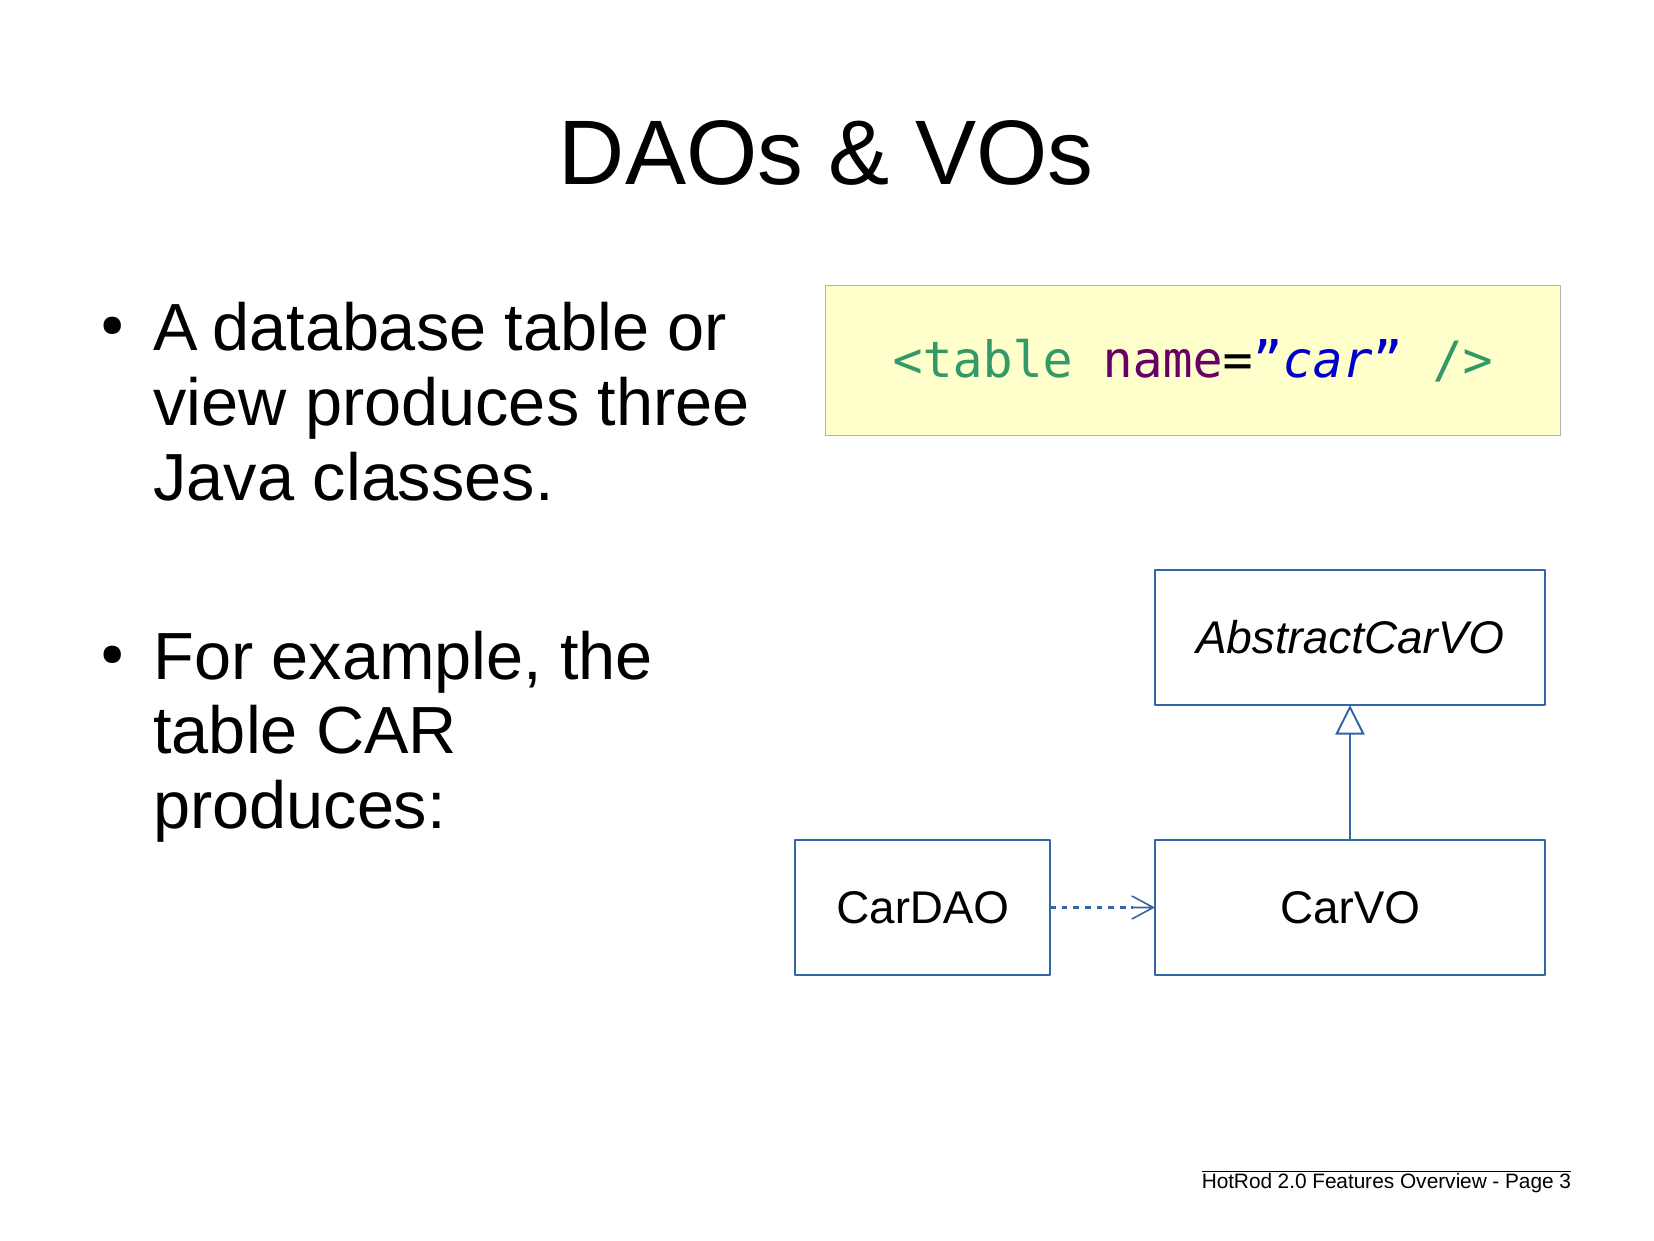

# DAOs & VOs
<table name=”car” />
A database table or view produces three Java classes.
For example, the table CAR produces:
AbstractCarVO
CarDAO
CarVO
3